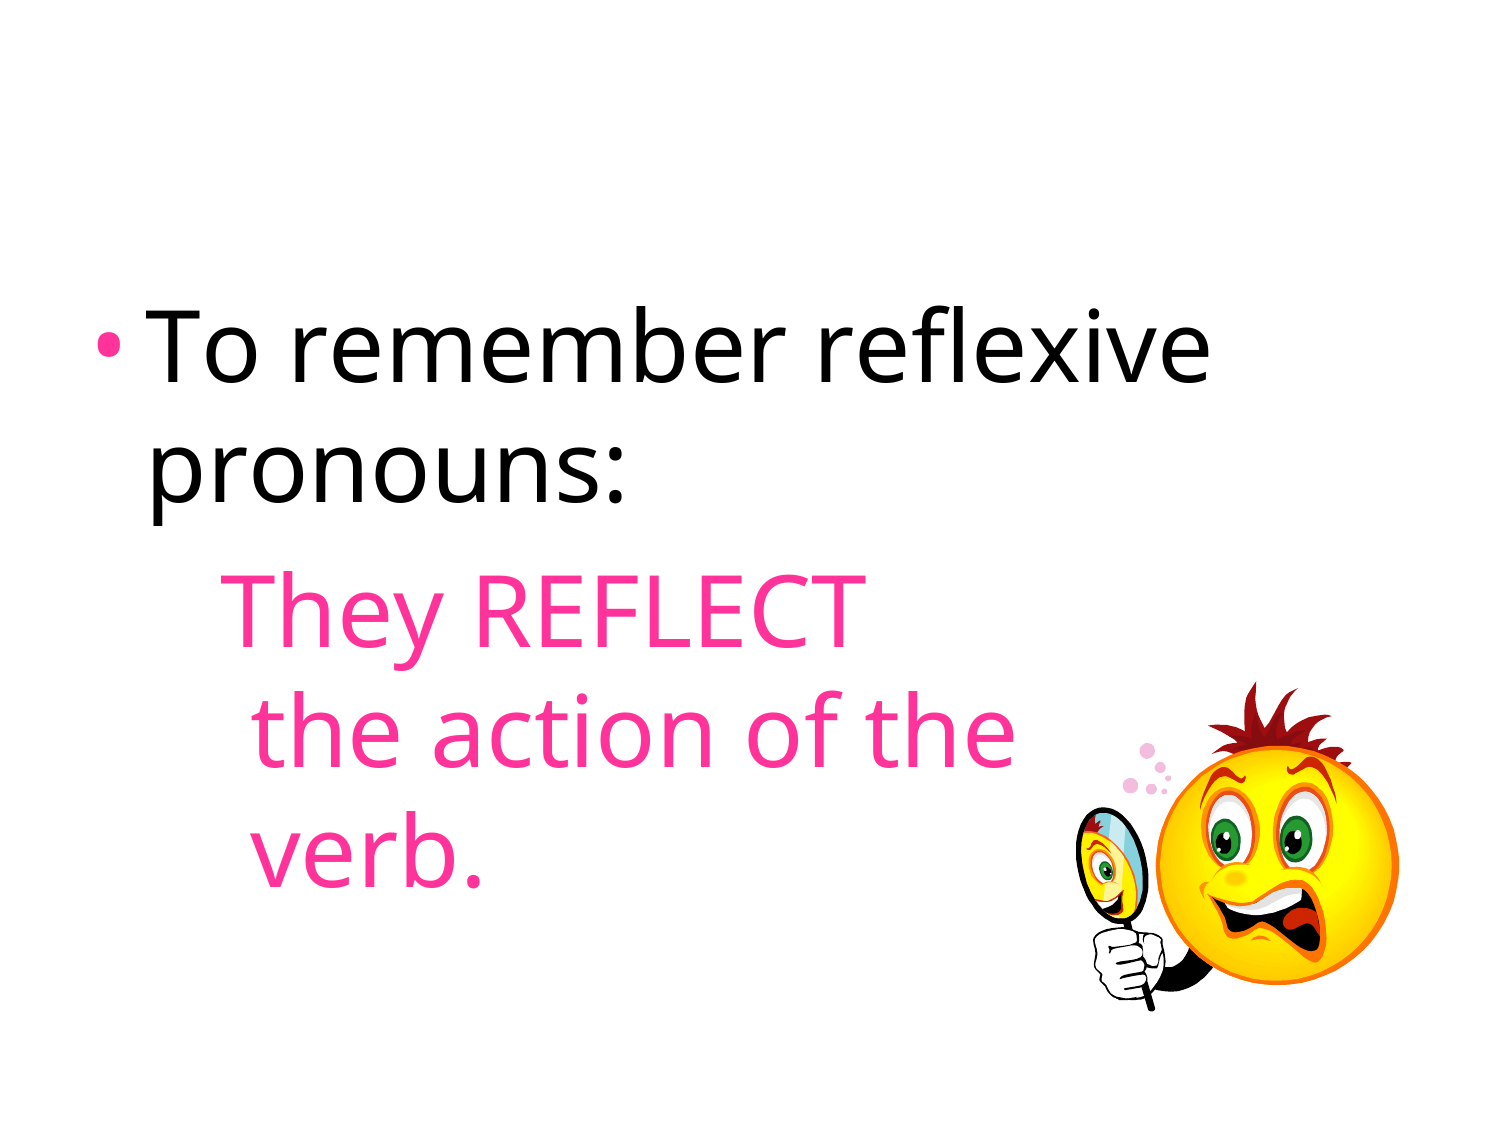

Reflexive Pronouns
To remember reflexive pronouns:
 They REFLECT
 the action of the
 verb.